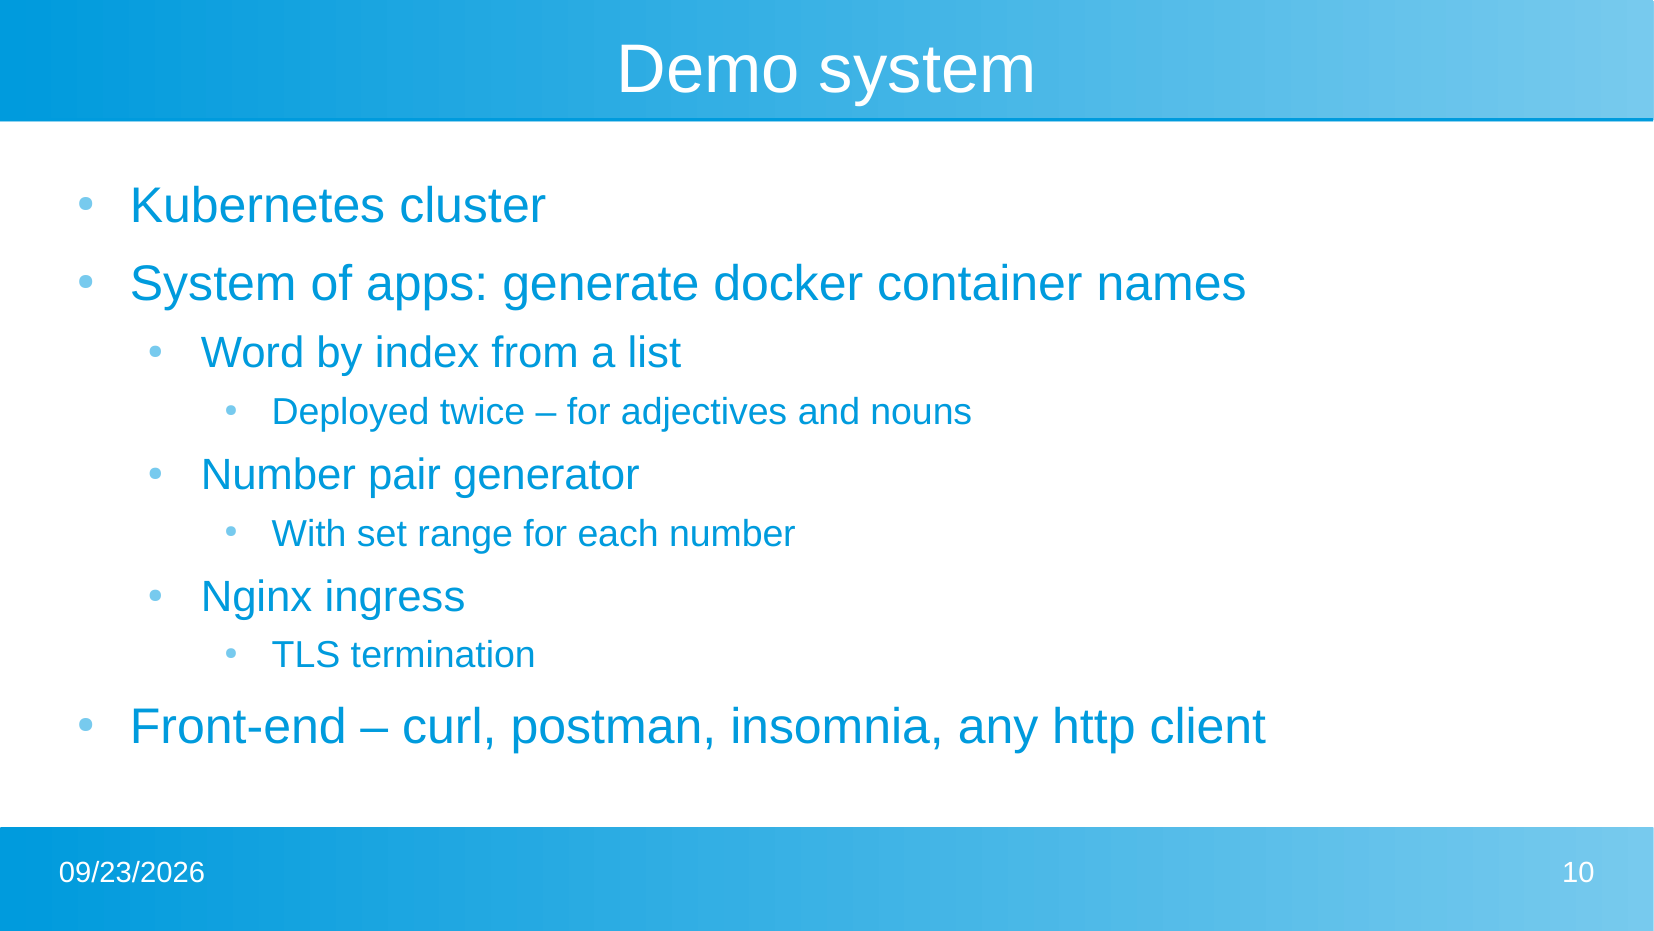

# Demo system
Kubernetes cluster
System of apps: generate docker container names
Word by index from a list
Deployed twice – for adjectives and nouns
Number pair generator
With set range for each number
Nginx ingress
TLS termination
Front-end – curl, postman, insomnia, any http client
10